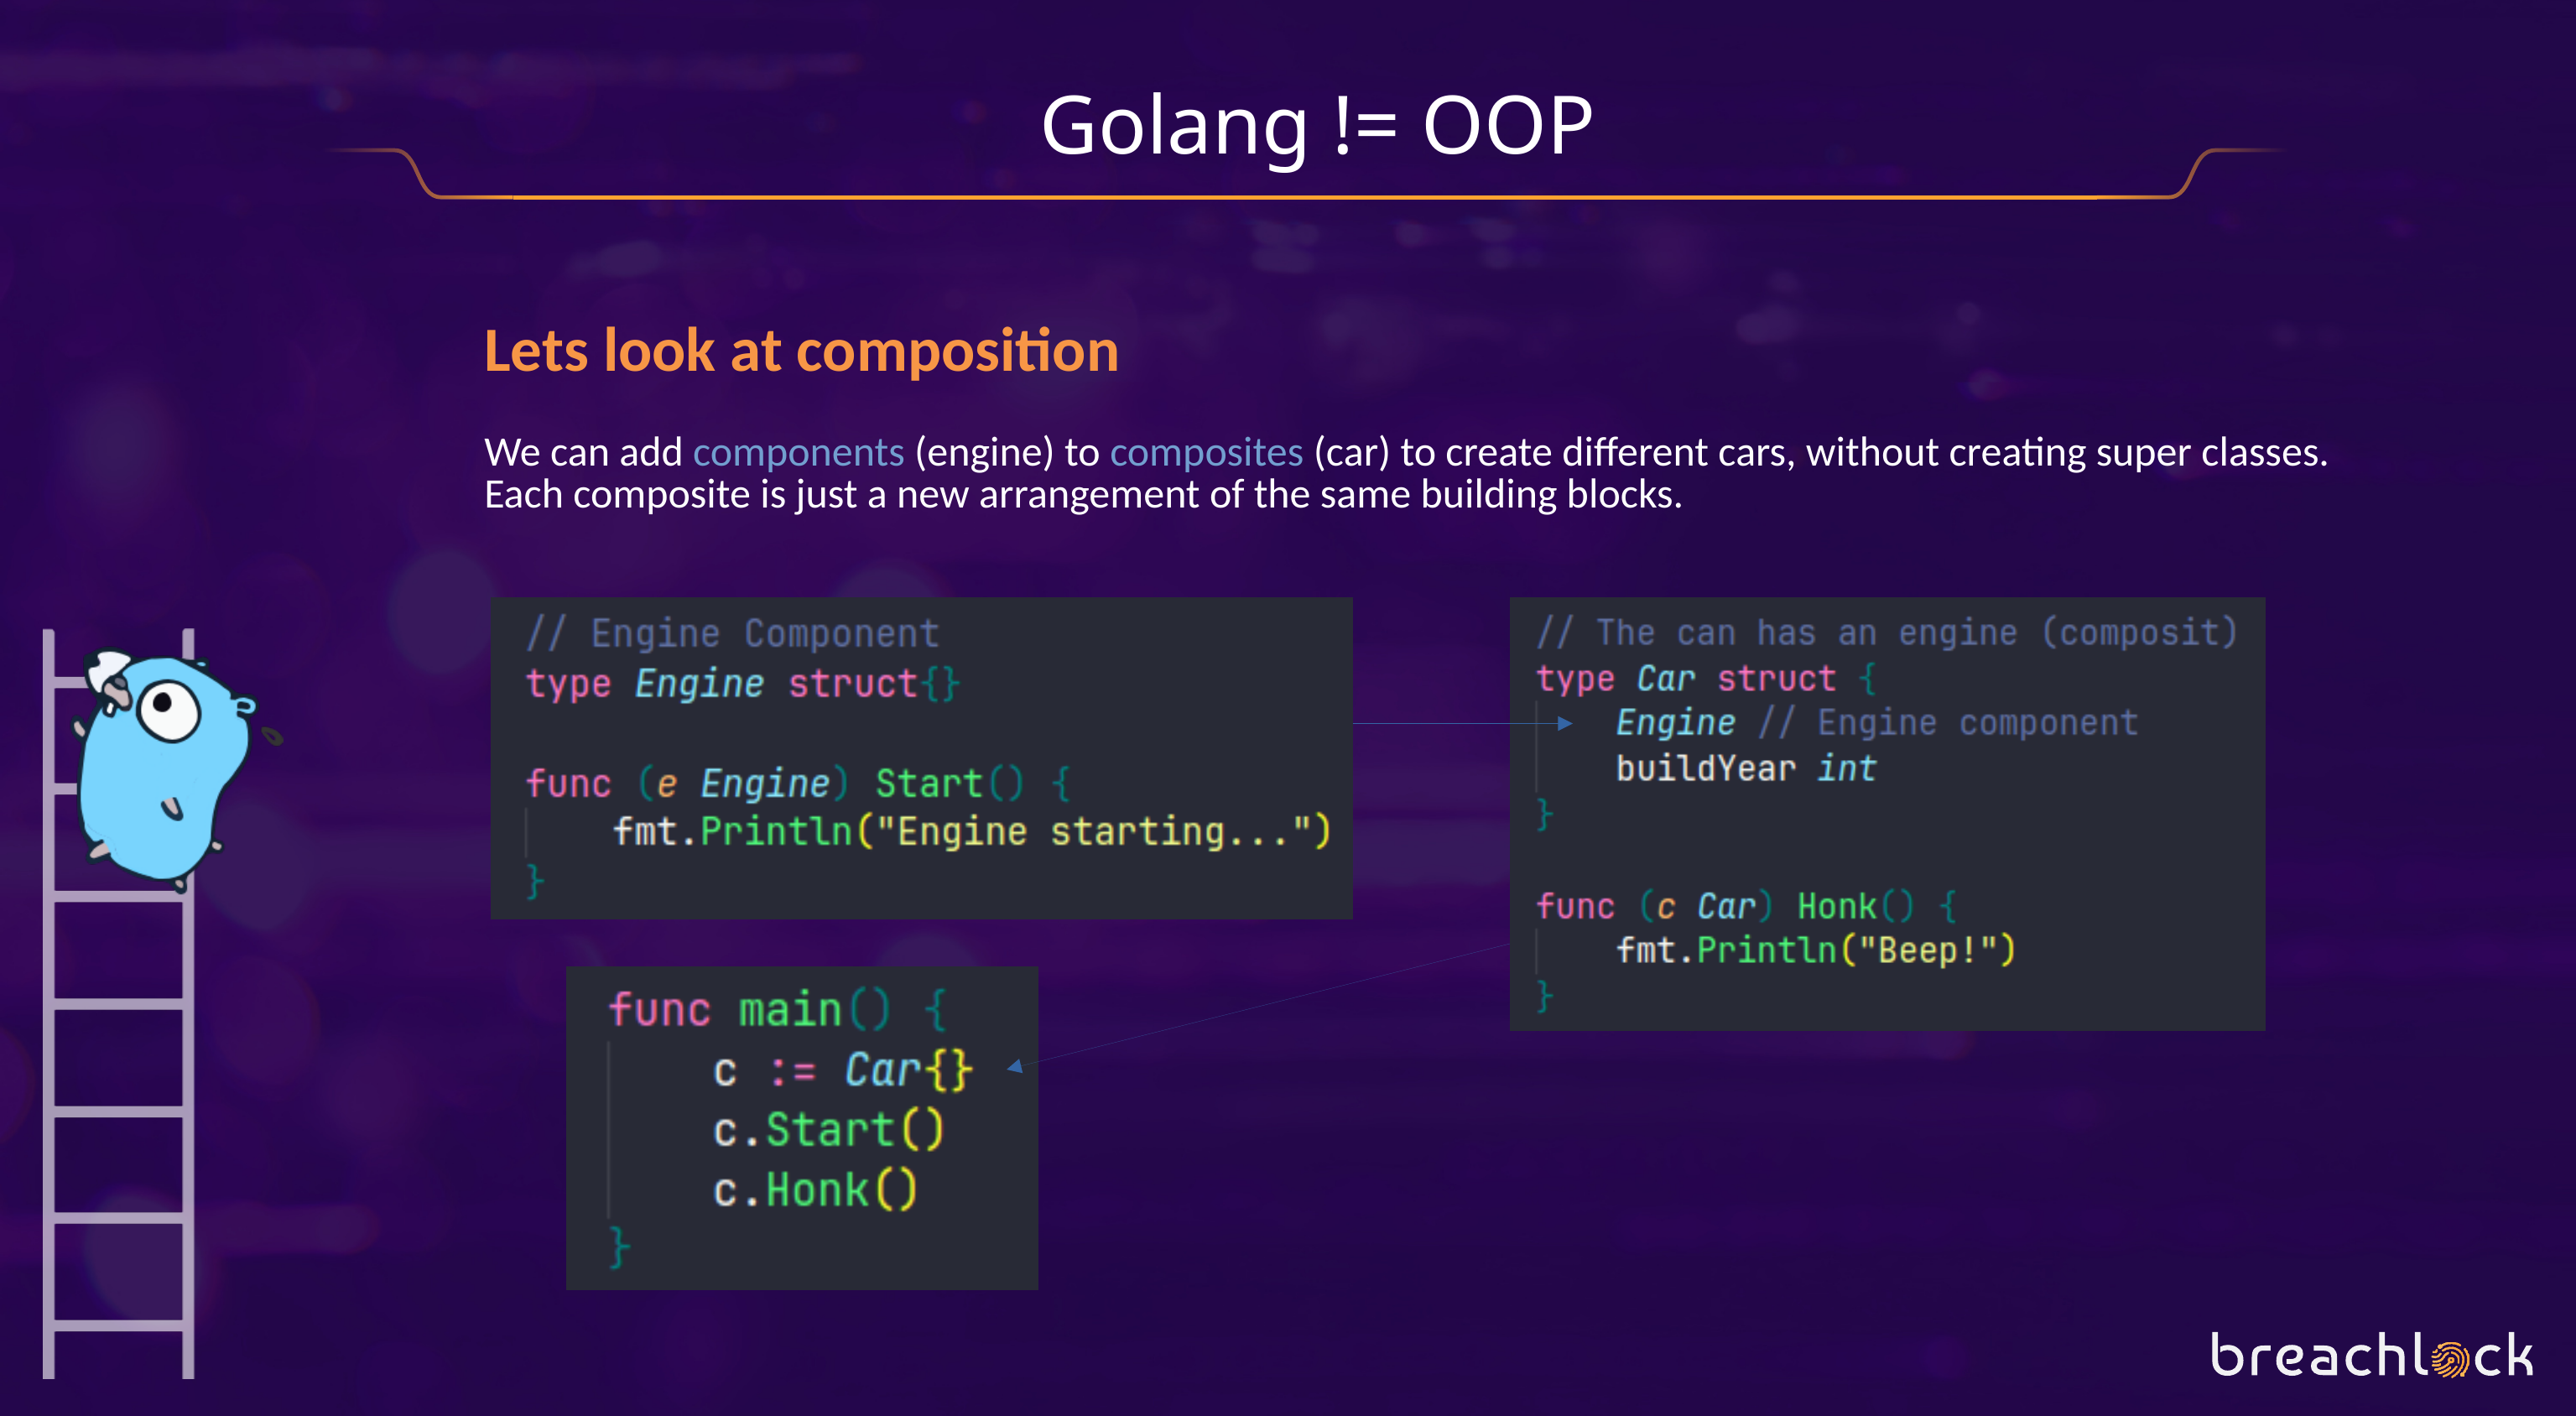

Golang != OOP
Lets look at composition
We can add components (engine) to composites (car) to create different cars, without creating super classes. Each composite is just a new arrangement of the same building blocks.